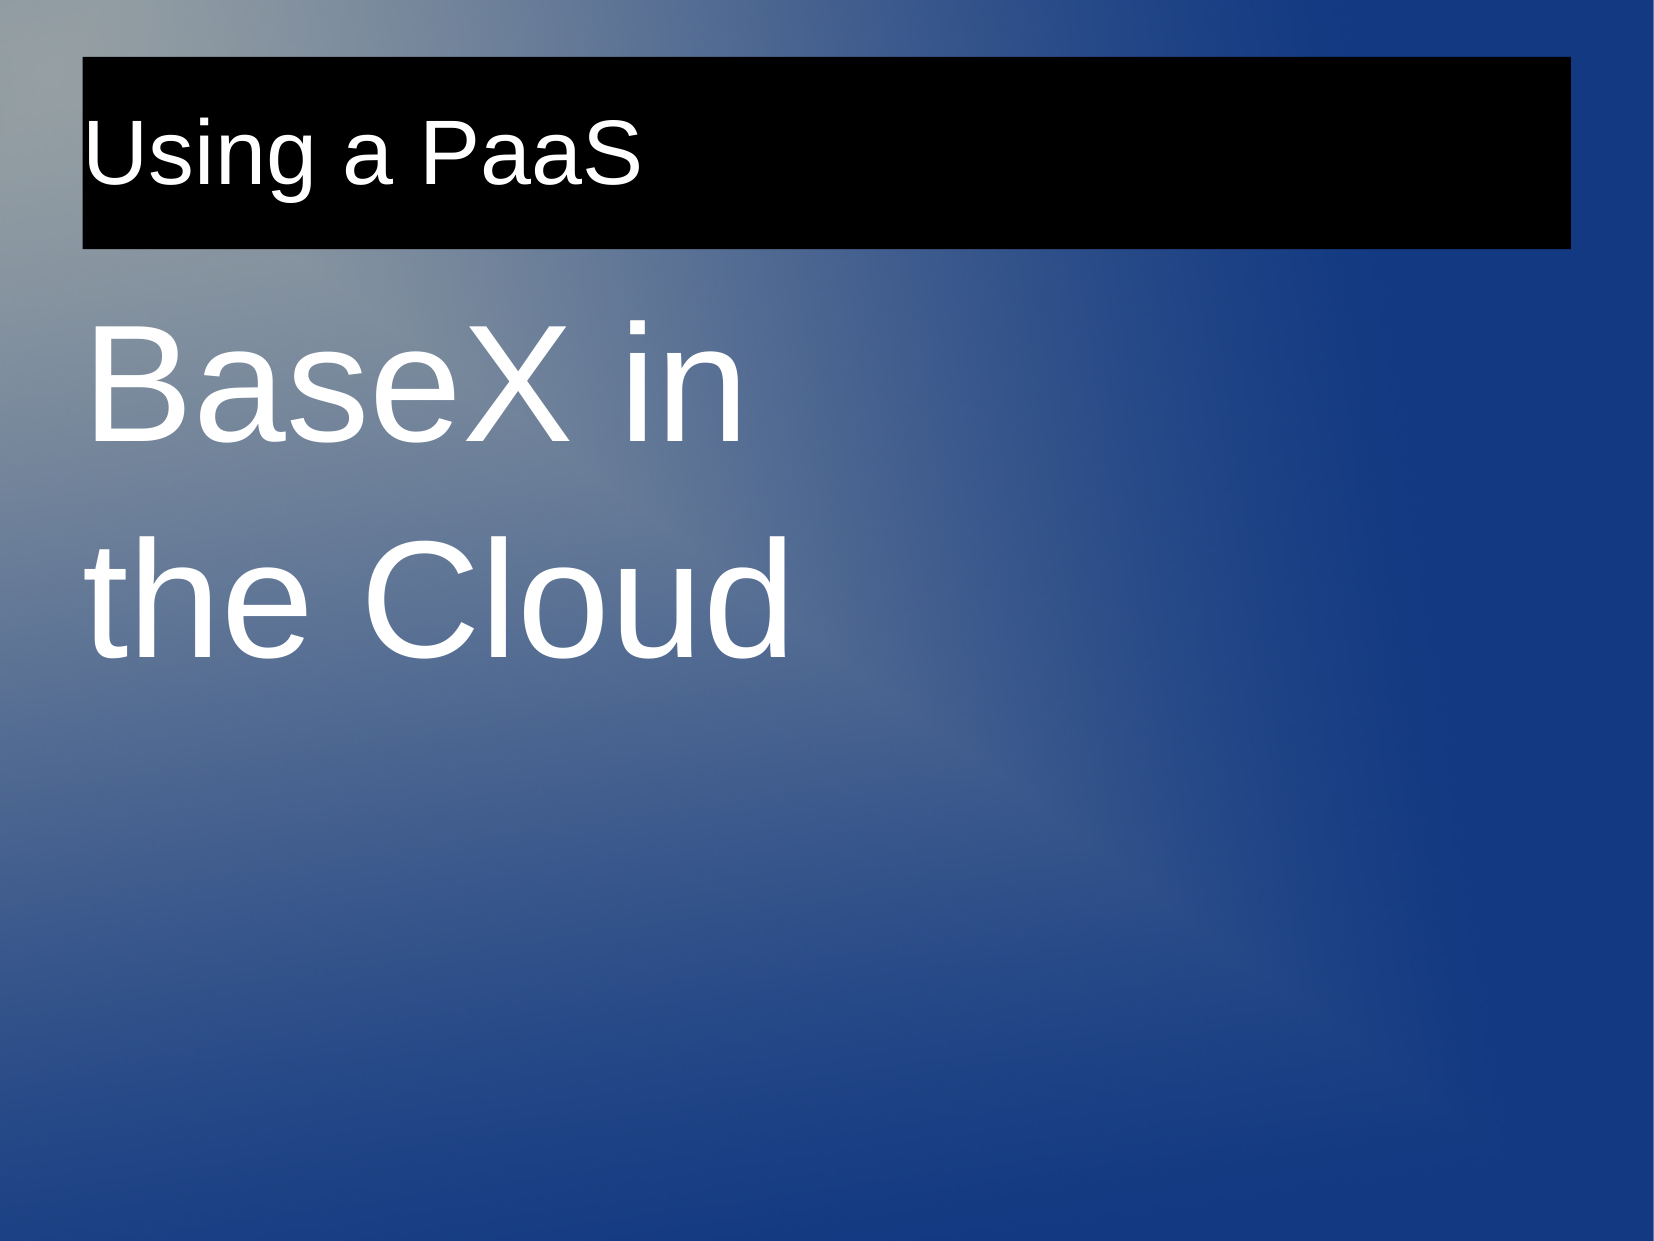

# Using a PaaS
BaseX in
the Cloud